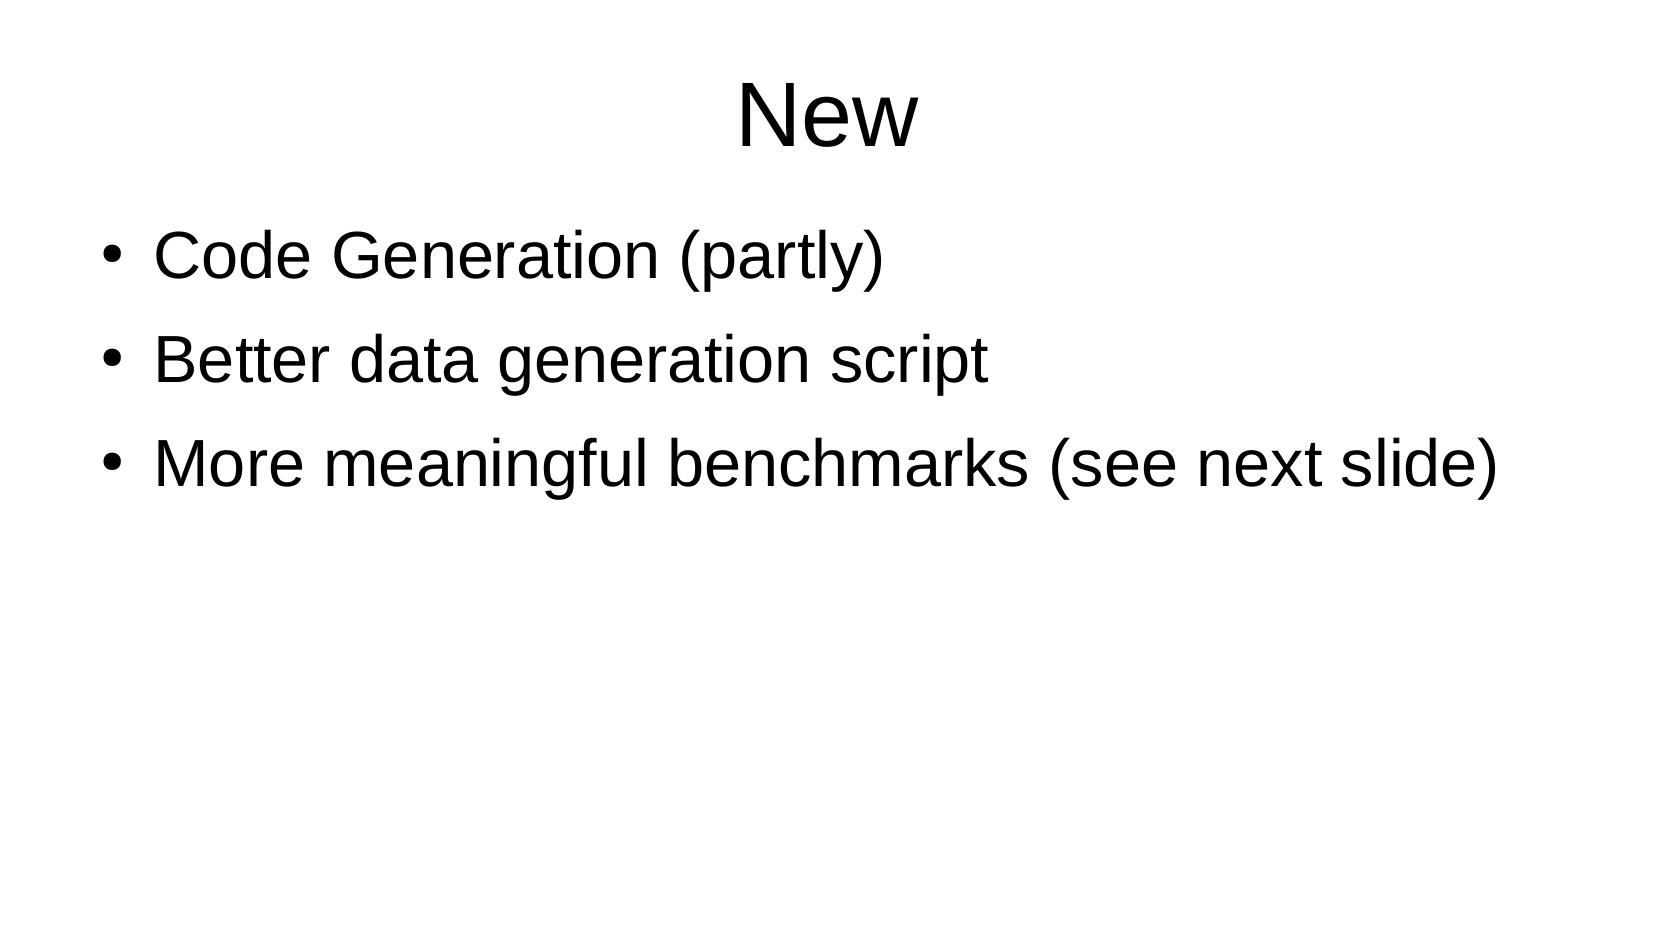

# New
Code Generation (partly)
Better data generation script
More meaningful benchmarks (see next slide)